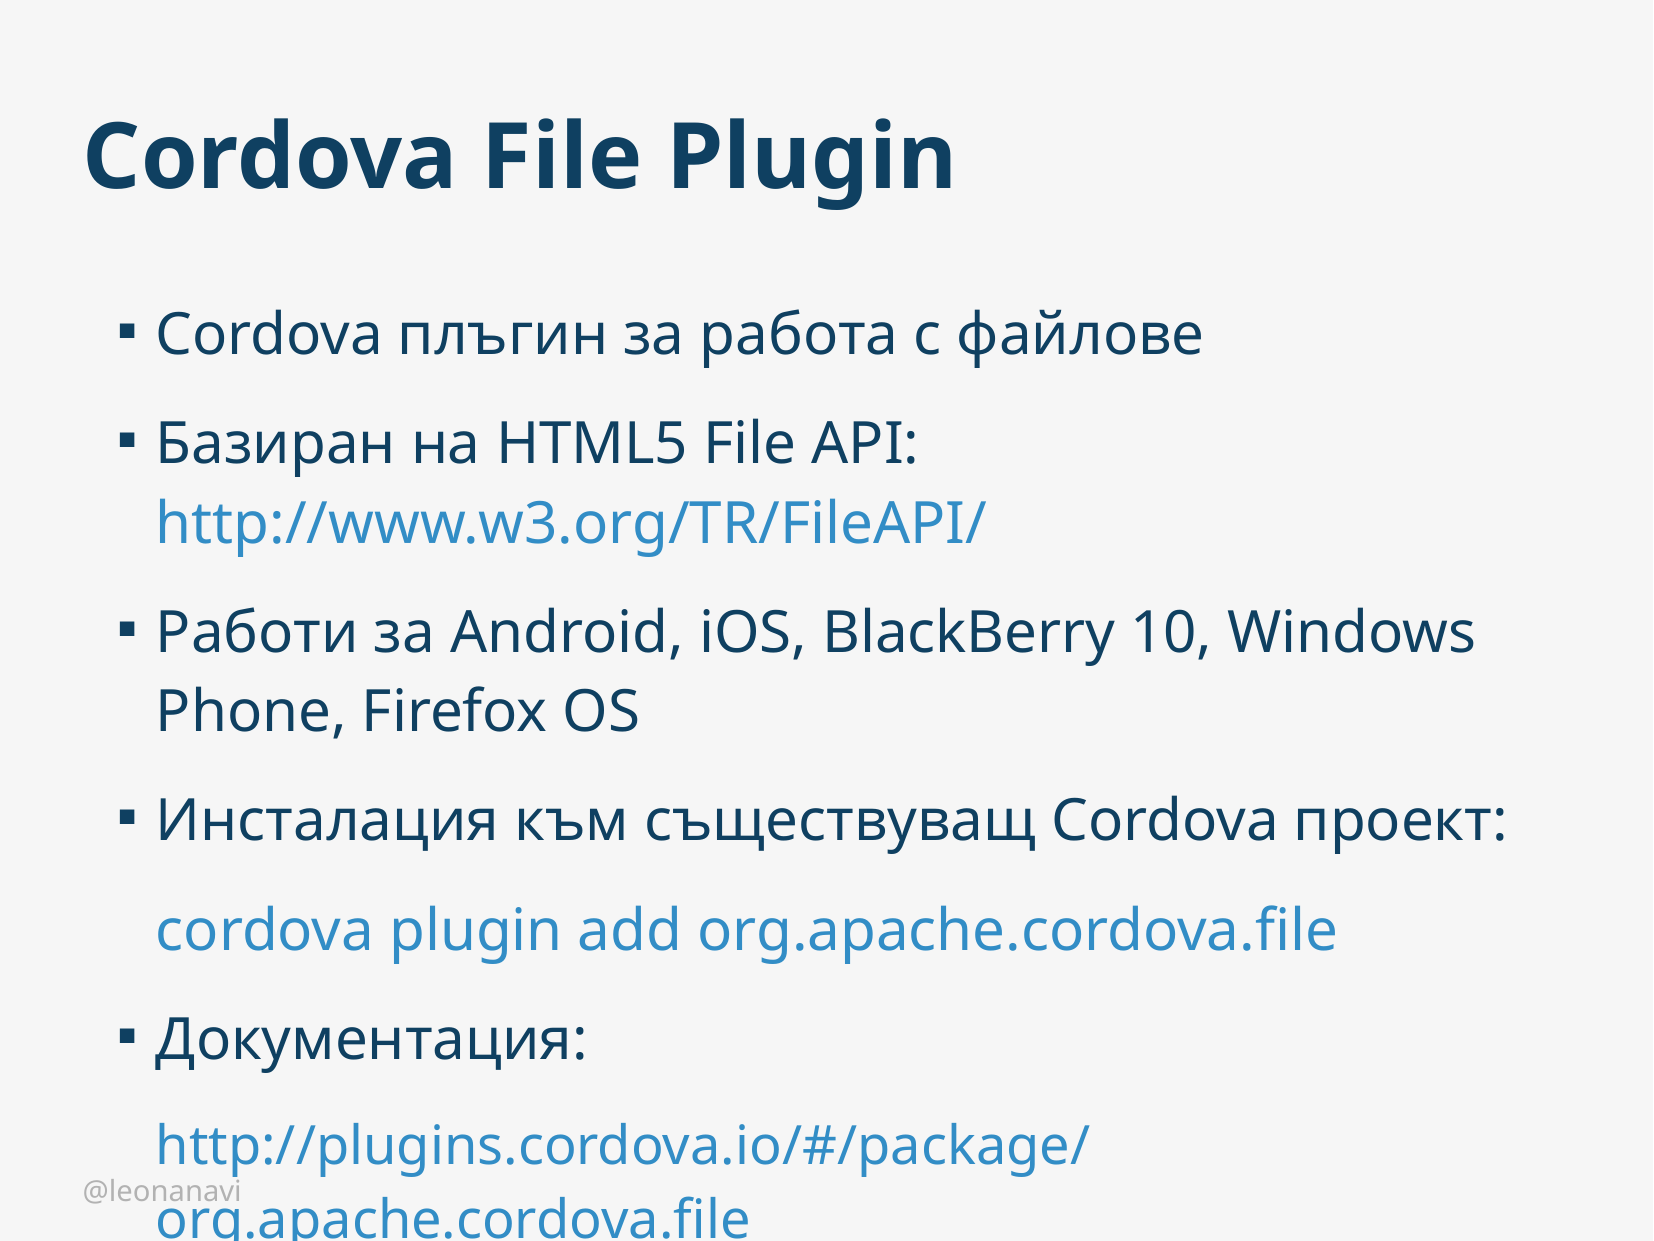

# Cordova File Plugin
Cordova плъгин за работа с файлове
Базиран на HTML5 File API: http://www.w3.org/TR/FileAPI/
Работи за Android, iOS, BlackBerry 10, Windows Phone, Firefox OS
Инсталация към съществуващ Cordova проект:
cordova plugin add org.apache.cordova.file
Документация:
http://plugins.cordova.io/#/package/org.apache.cordova.file